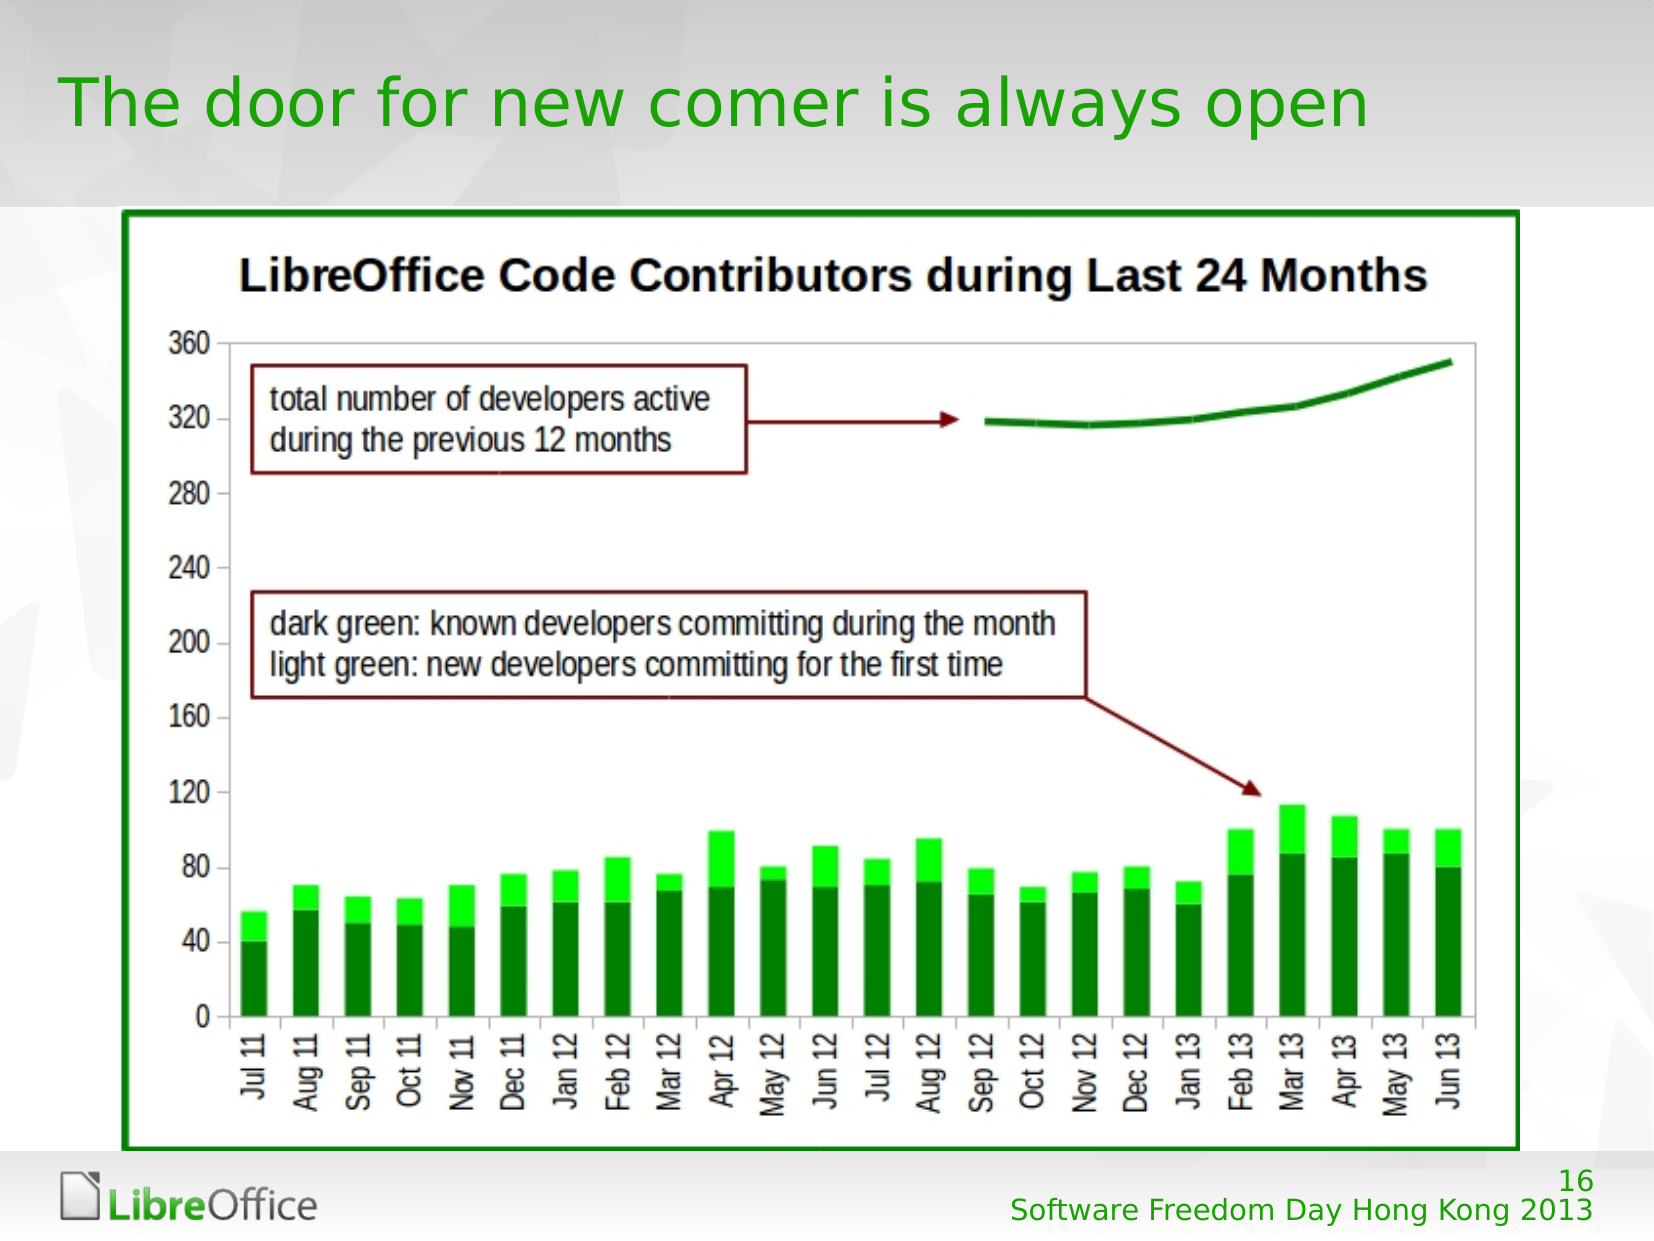

# The door for new comer is always open
16
Software Freedom Day Hong Kong 2013